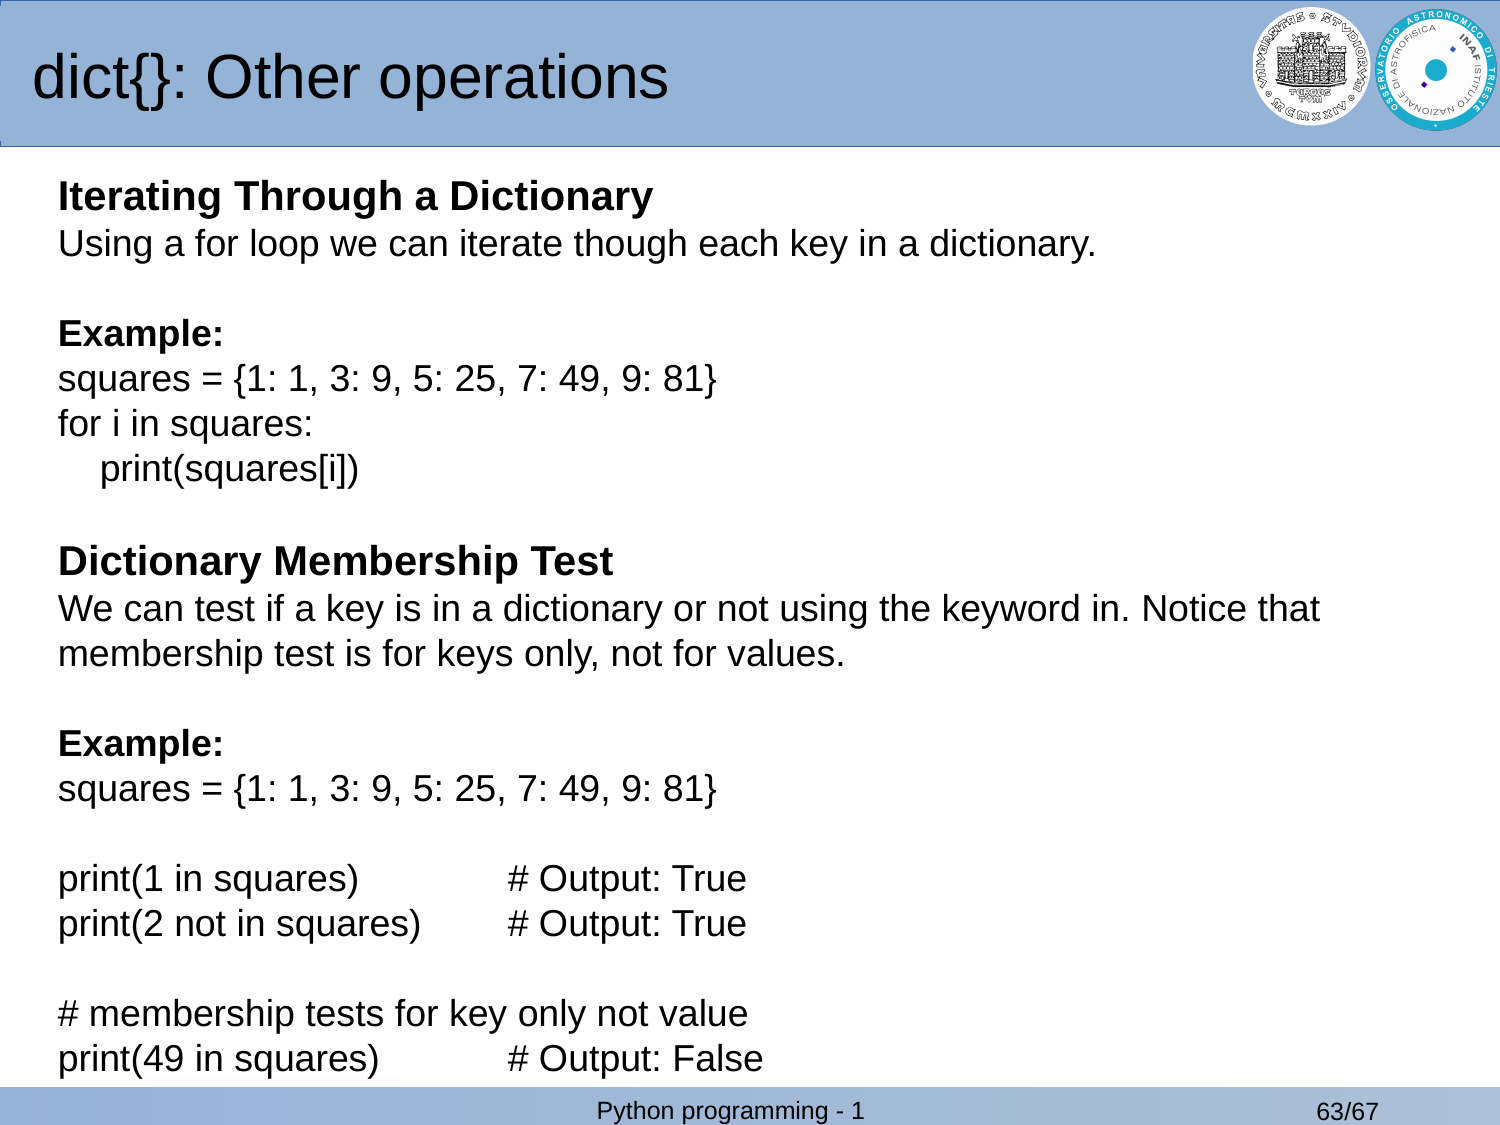

dict{}: Other operations
# Iterating Through a Dictionary
Using a for loop we can iterate though each key in a dictionary.
Example:
squares = {1: 1, 3: 9, 5: 25, 7: 49, 9: 81}
for i in squares:
 print(squares[i])
Dictionary Membership Test
We can test if a key is in a dictionary or not using the keyword in. Notice that membership test is for keys only, not for values.
Example:
squares = {1: 1, 3: 9, 5: 25, 7: 49, 9: 81}
print(1 in squares)		# Output: True
print(2 not in squares)		# Output: True
# membership tests for key only not value
print(49 in squares)		# Output: False